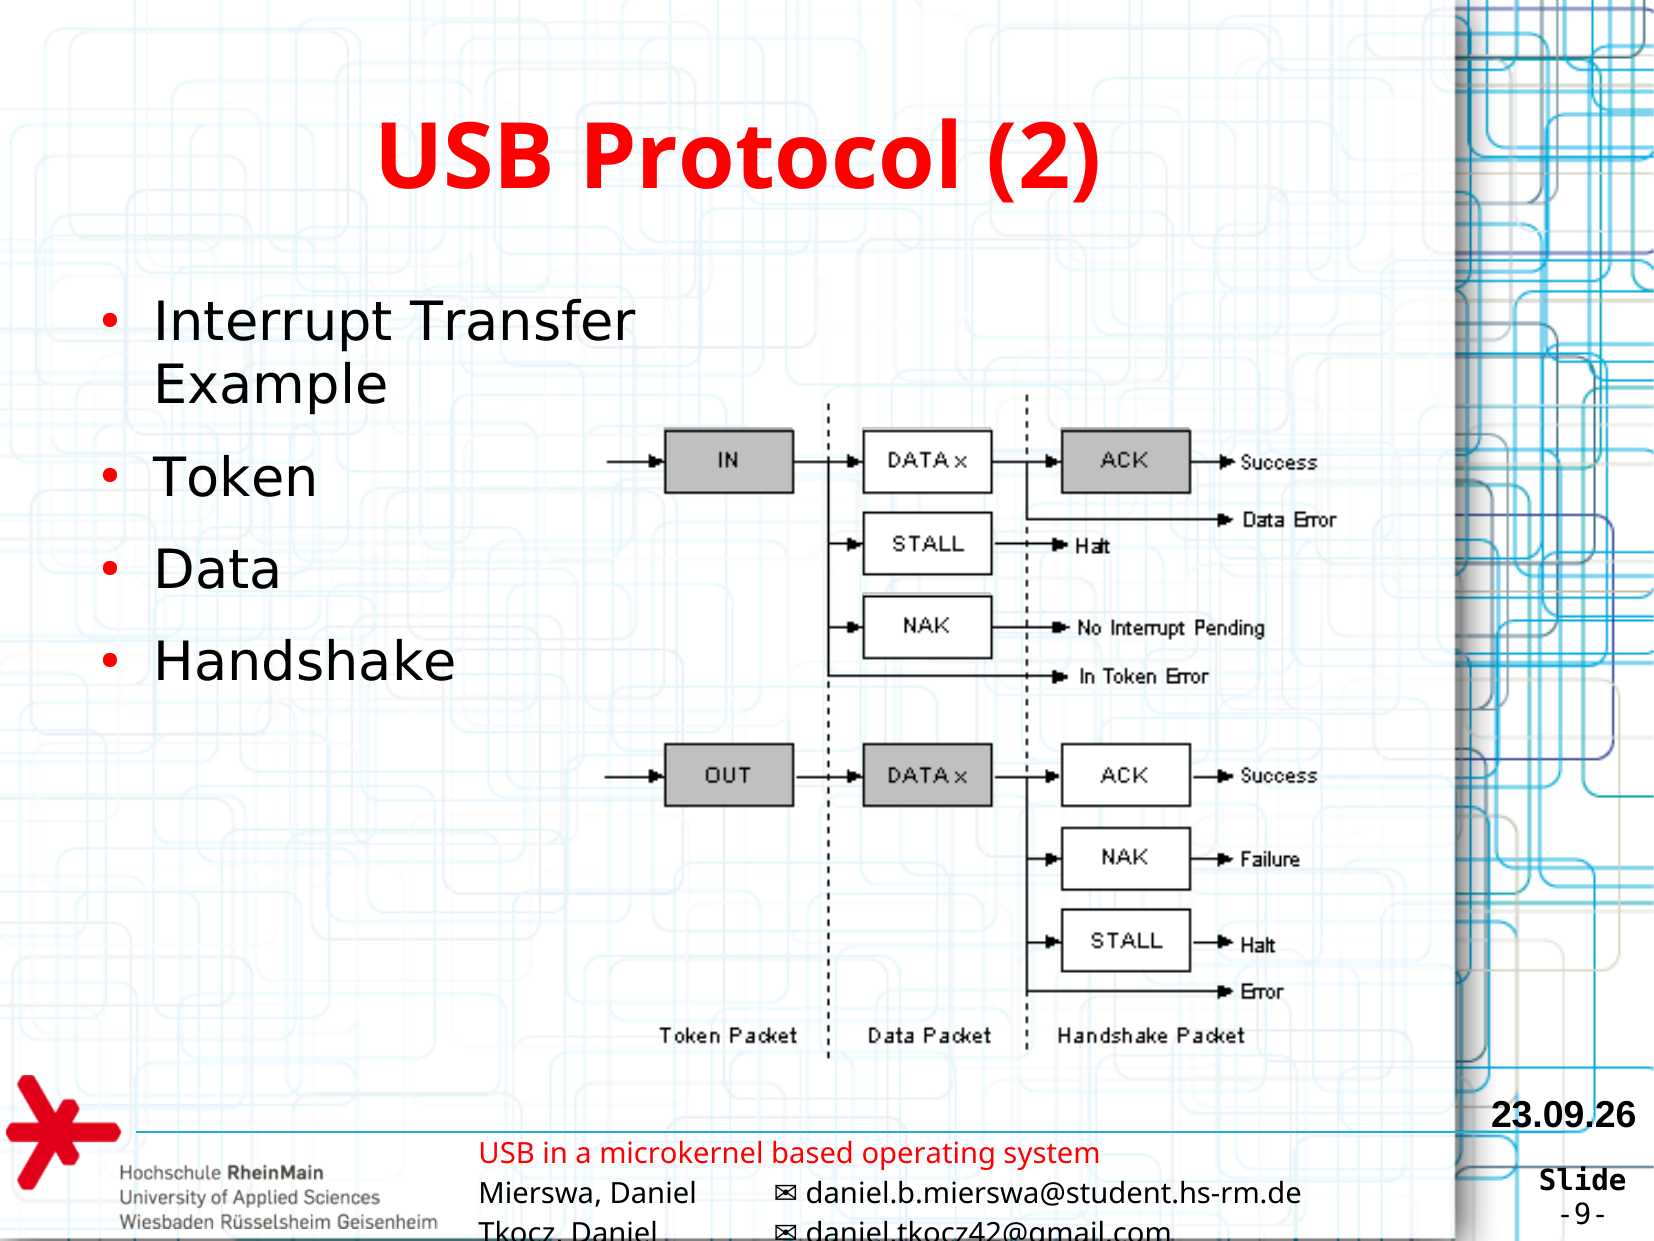

# USB Protocol (2)
Interrupt Transfer Example
Token
Data
Handshake
9